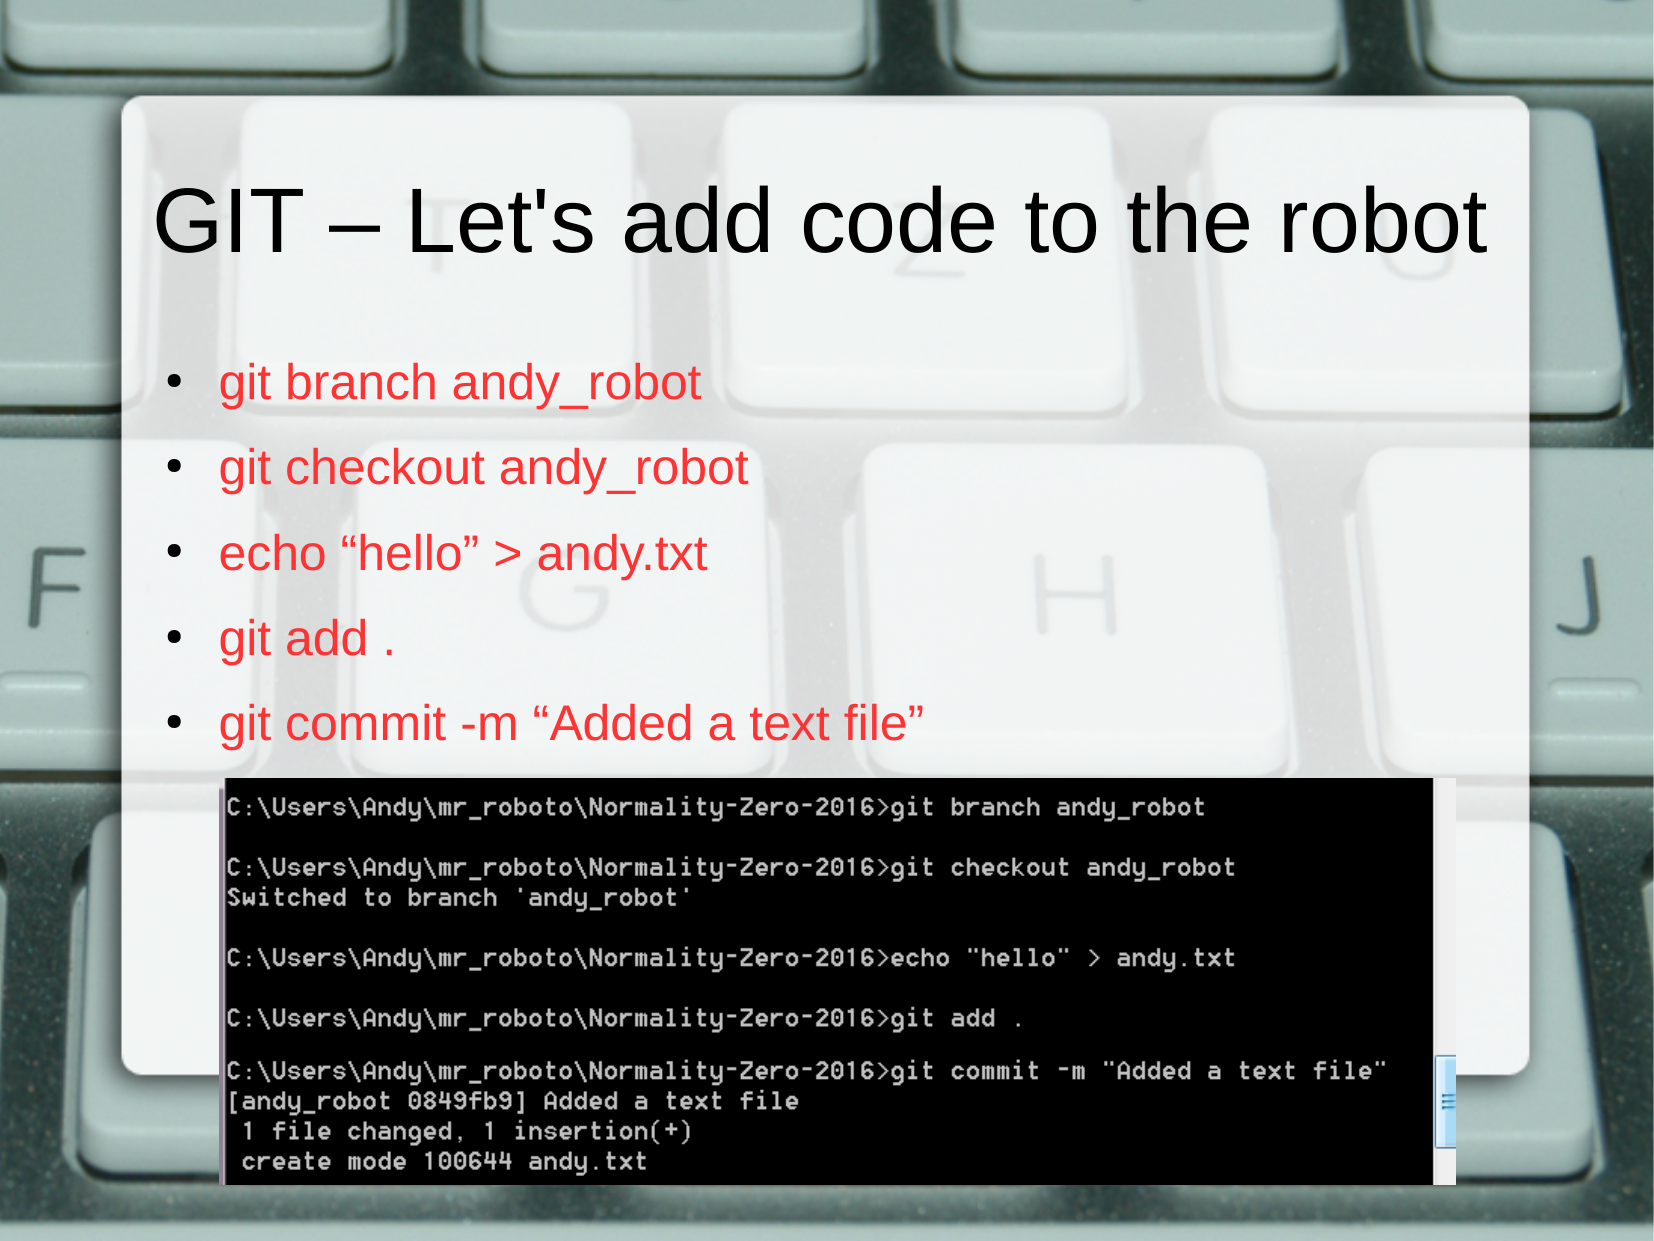

# GIT – Let's add code to the robot
git branch andy_robot
git checkout andy_robot
echo “hello” > andy.txt
git add .
git commit -m “Added a text file”